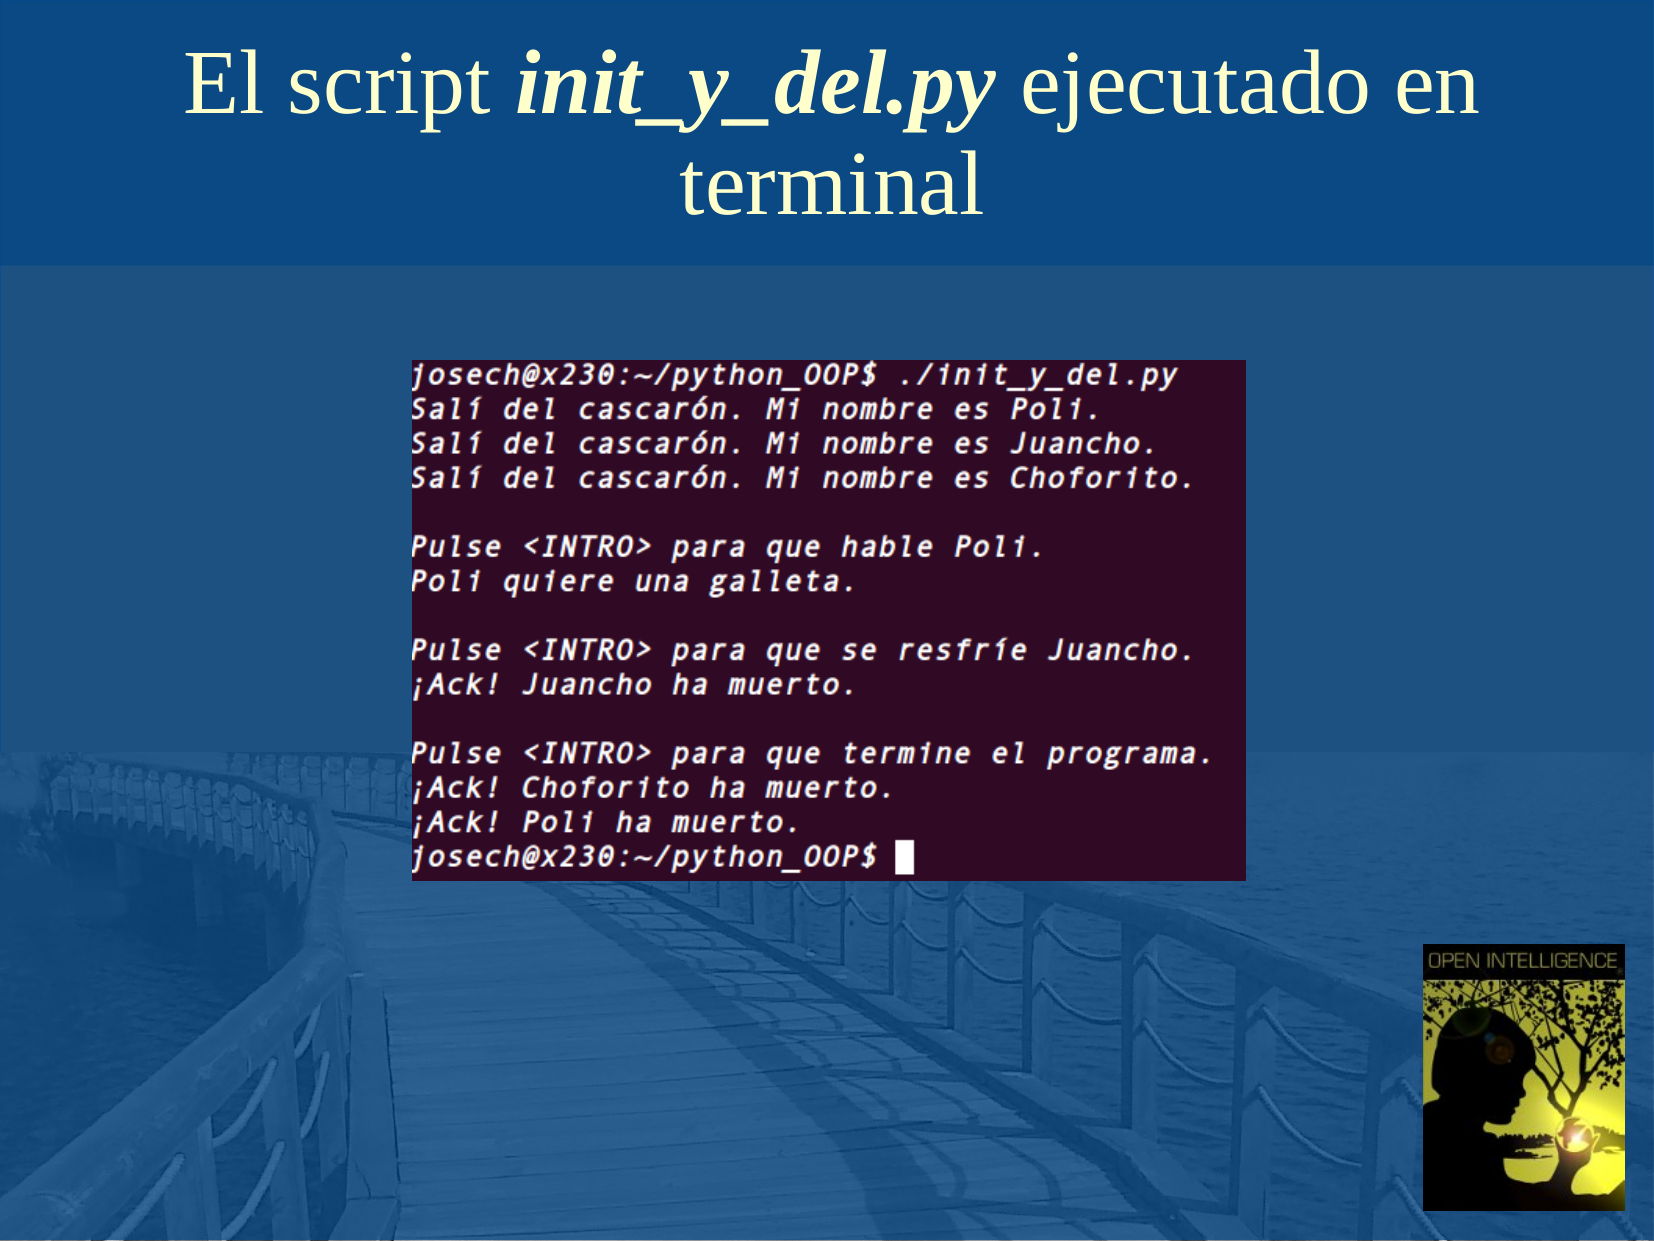

# El script init_y_del.py ejecutado en terminal